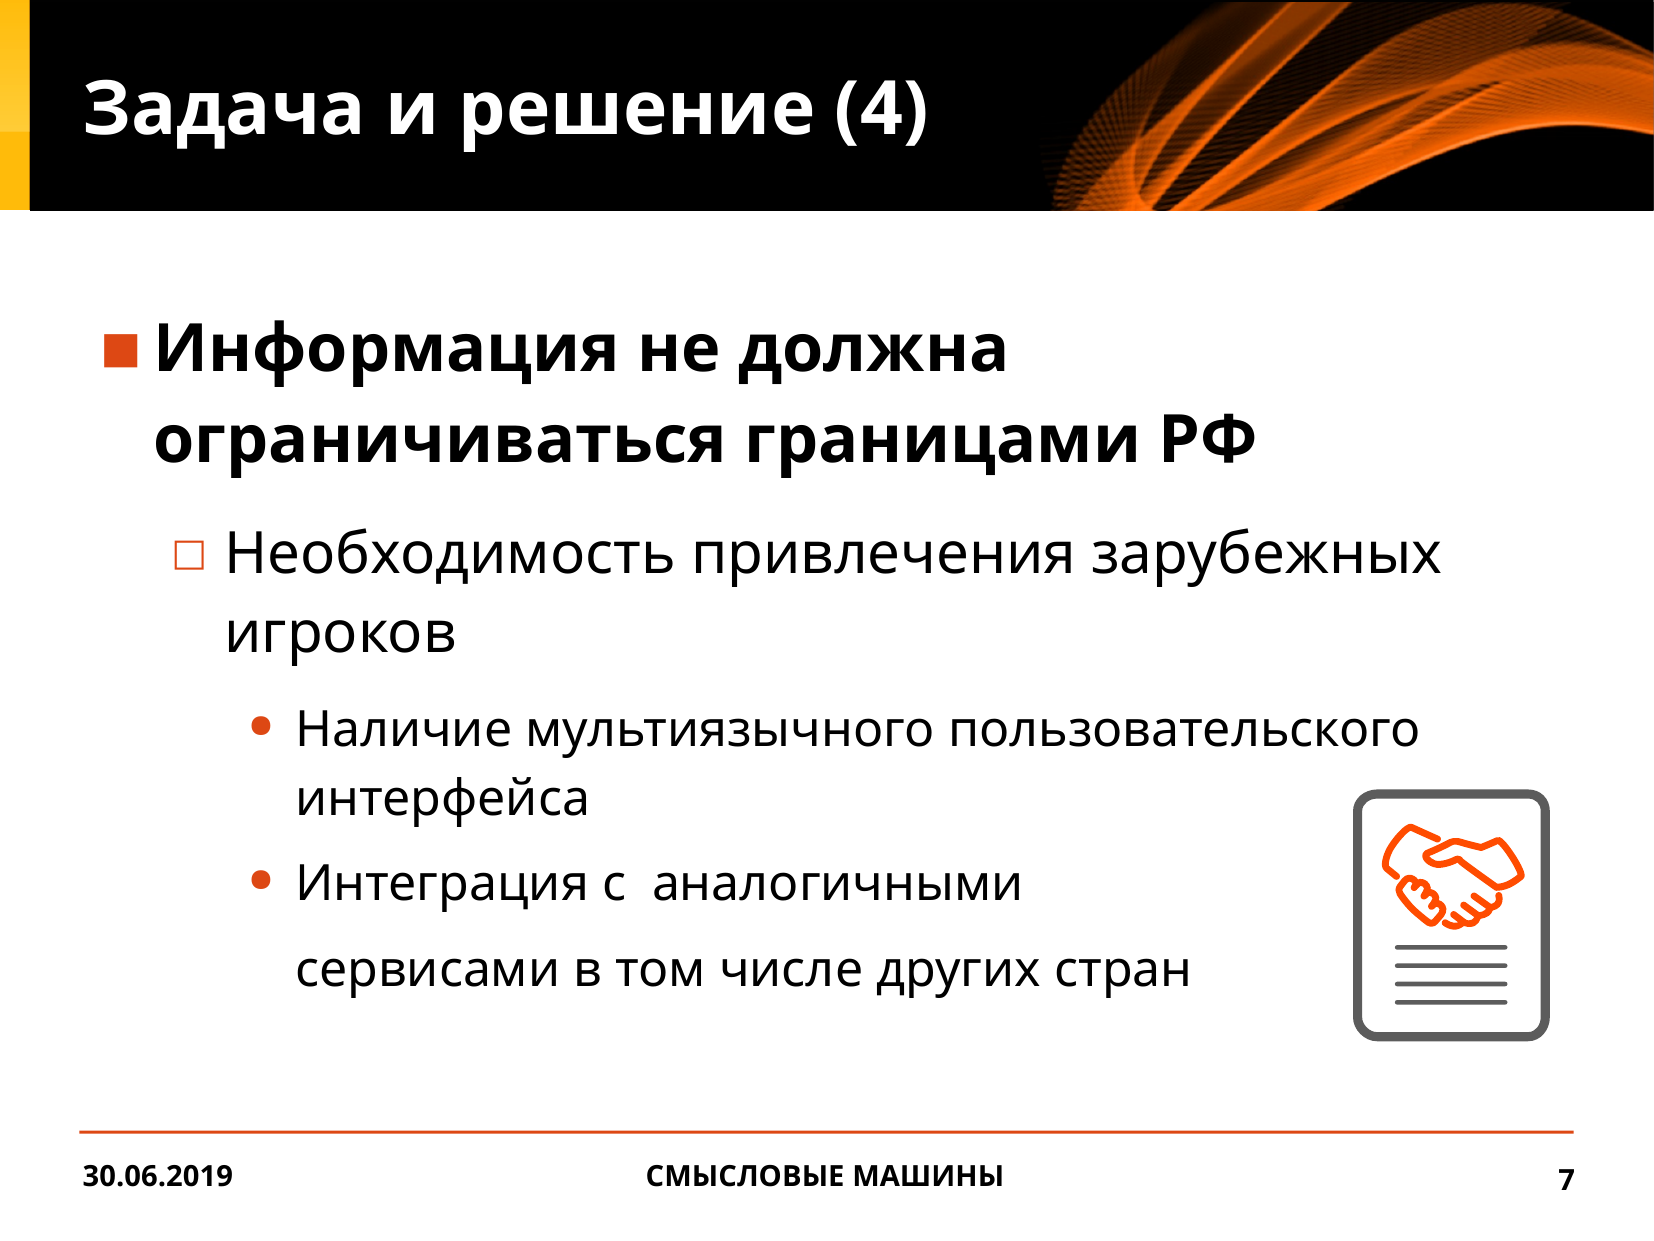

# Задача и решение (4)
Информация не должна ограничиваться границами РФ
Необходимость привлечения зарубежных игроков
Наличие мультиязычного пользовательского интерфейса
Интеграция с аналогичными
сервисами в том числе других стран